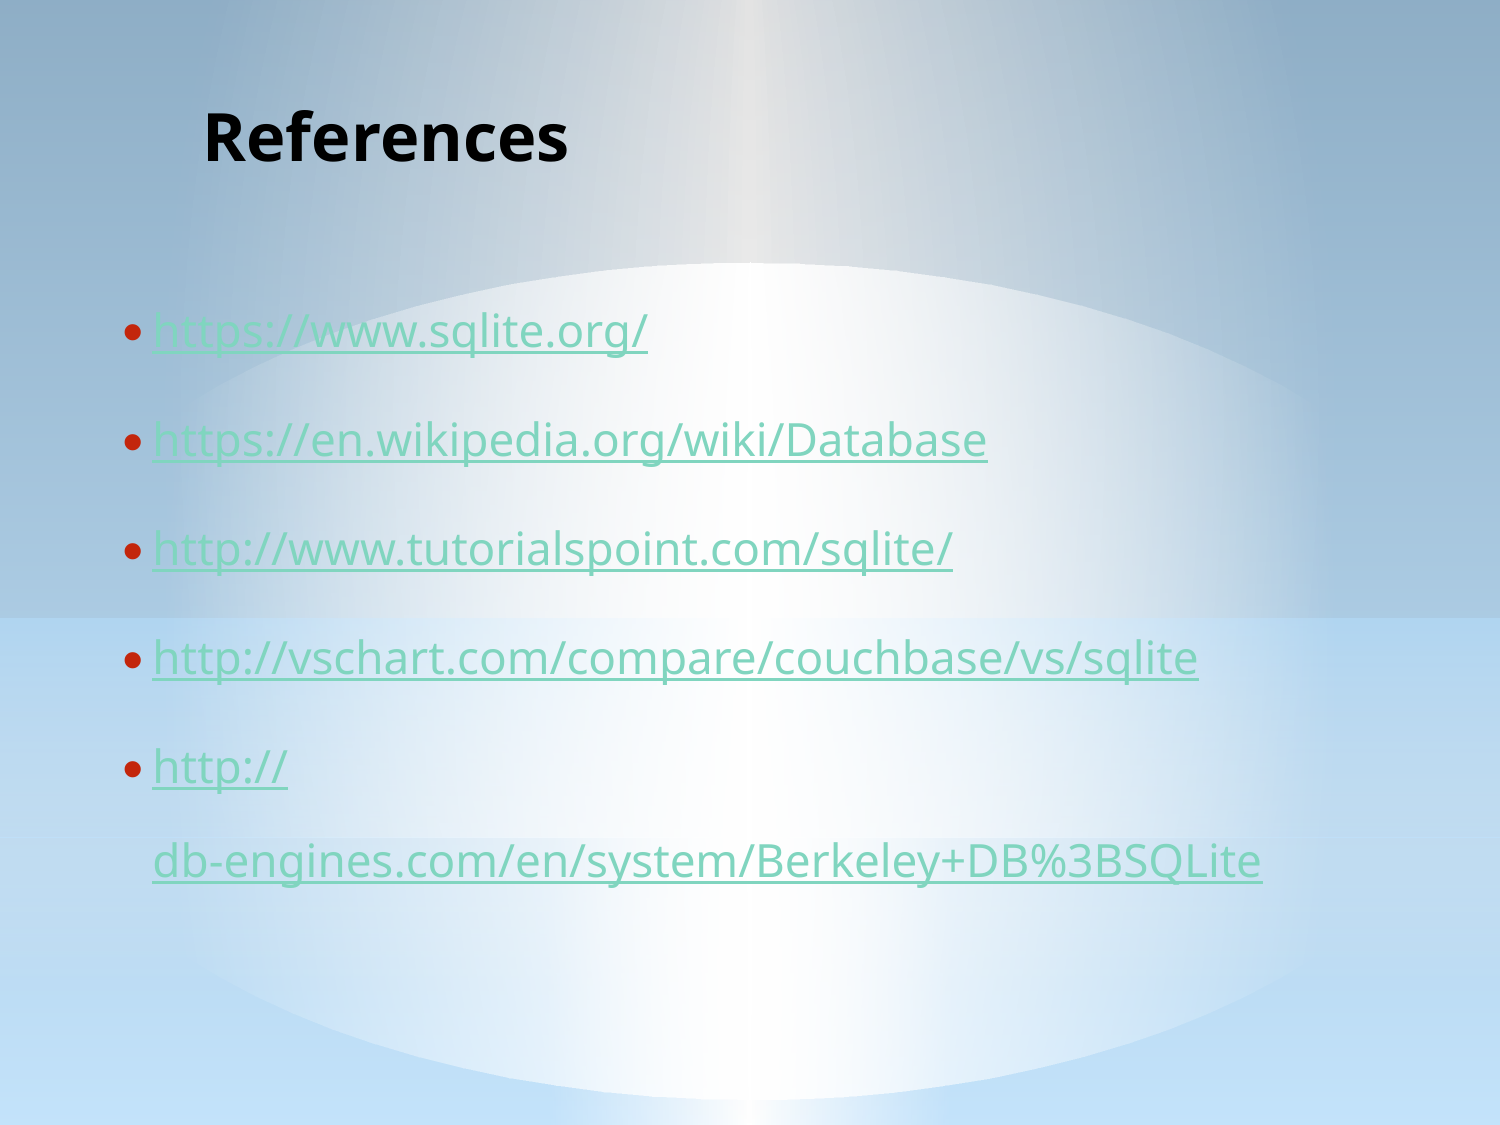

# References
https://www.sqlite.org/
https://en.wikipedia.org/wiki/Database
http://www.tutorialspoint.com/sqlite/
http://vschart.com/compare/couchbase/vs/sqlite
http://db-engines.com/en/system/Berkeley+DB%3BSQLite